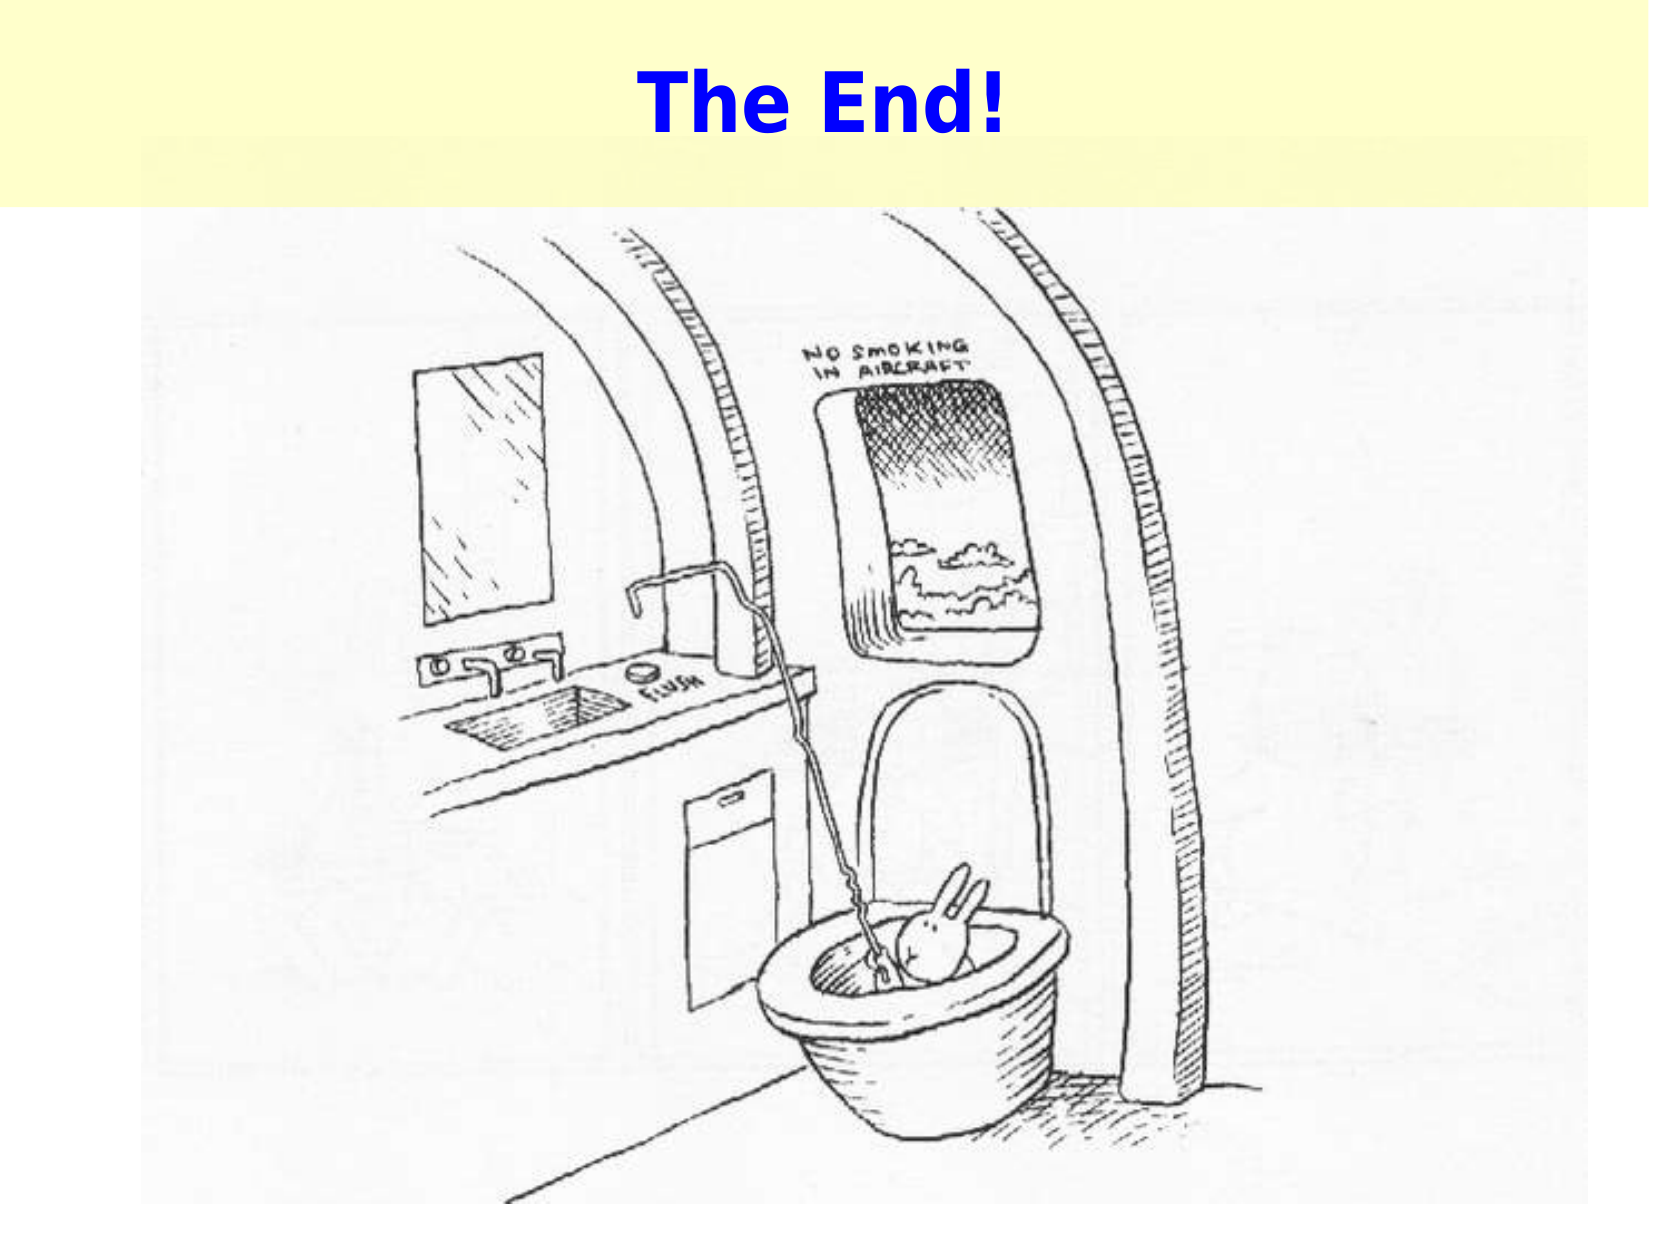

# The End!
MeqTrees -- 3rd MCCT SKADS Training School, Paris